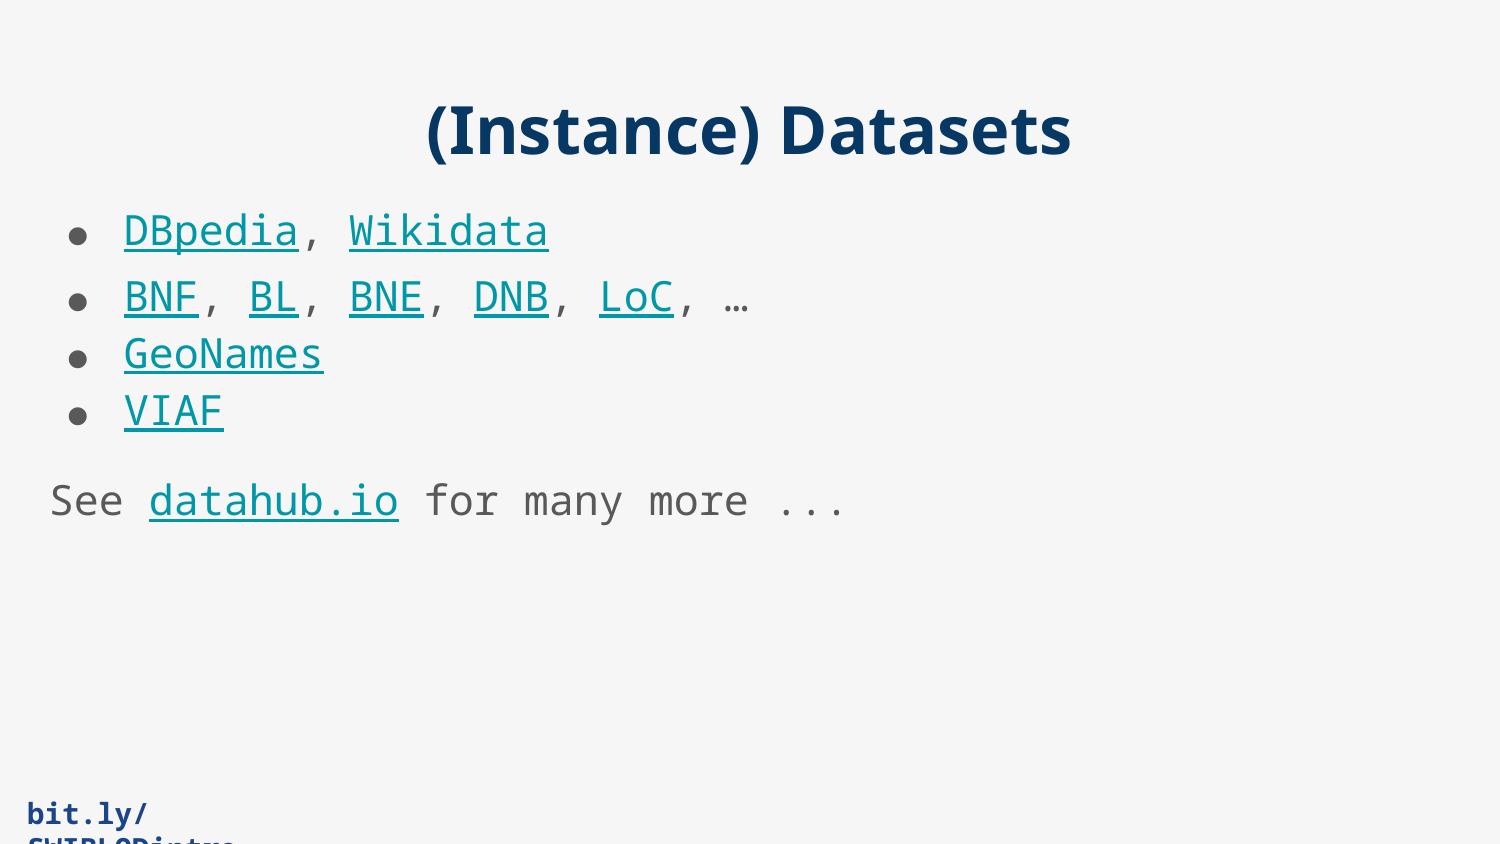

# (Instance) Datasets
DBpedia, Wikidata
BNF, BL, BNE, DNB, LoC, …
GeoNames
VIAF
See datahub.io for many more ...